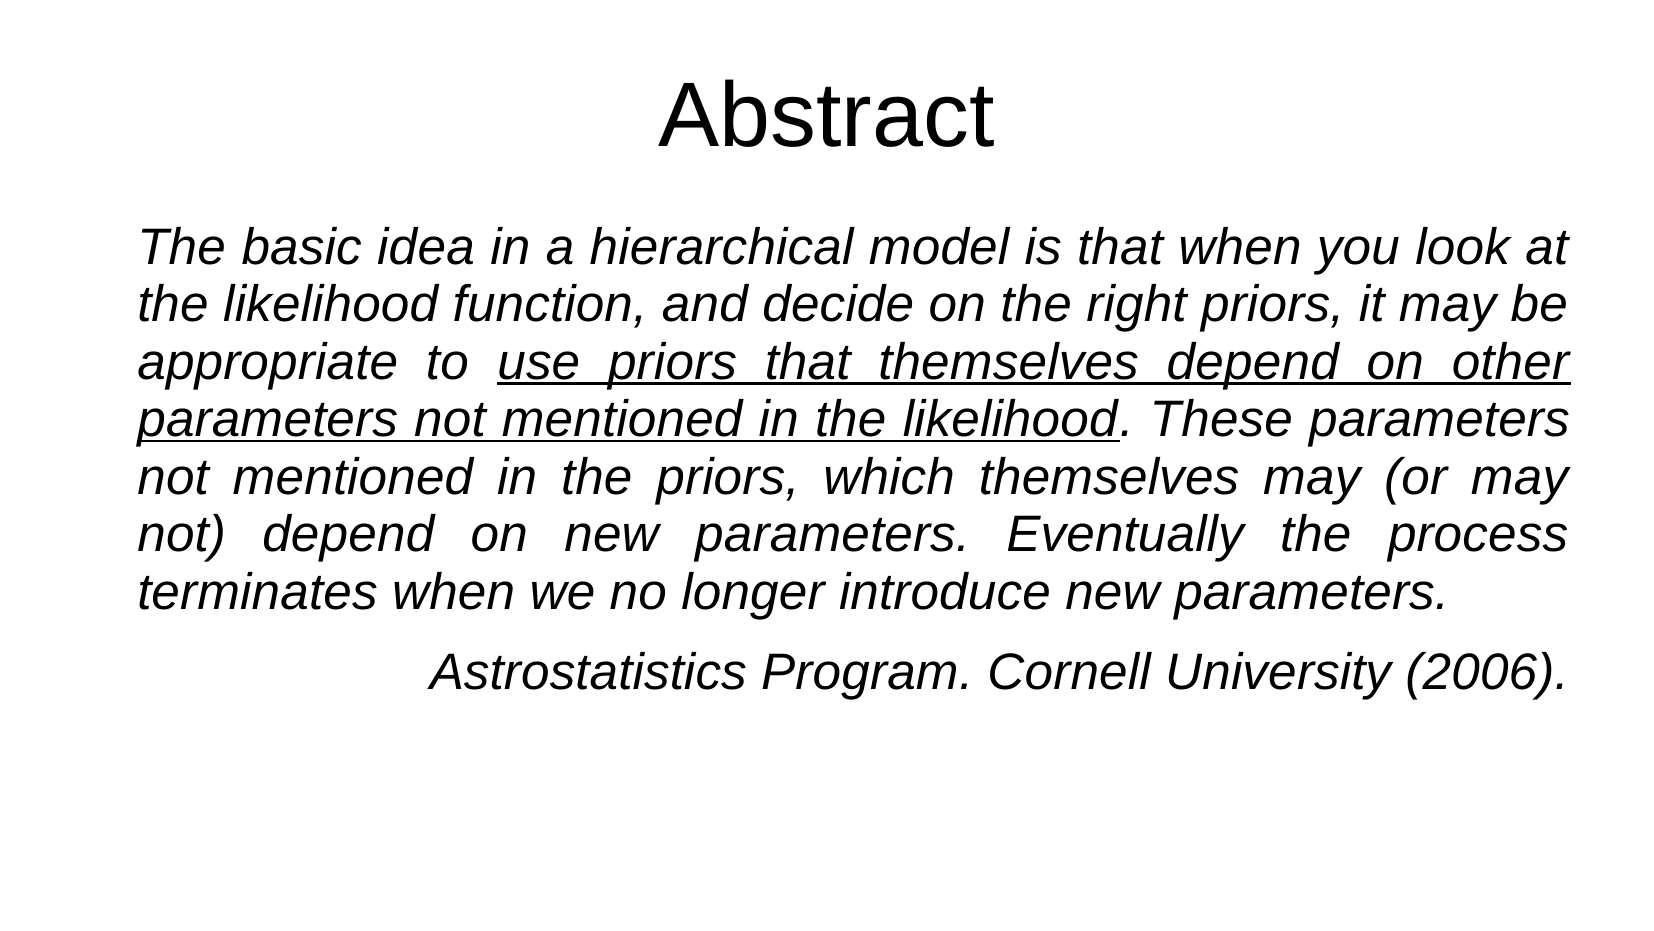

# Abstract
The basic idea in a hierarchical model is that when you look at the likelihood function, and decide on the right priors, it may be appropriate to use priors that themselves depend on other parameters not mentioned in the likelihood. These parameters not mentioned in the priors, which themselves may (or may not) depend on new parameters. Eventually the process terminates when we no longer introduce new parameters.
Astrostatistics Program. Cornell University (2006).